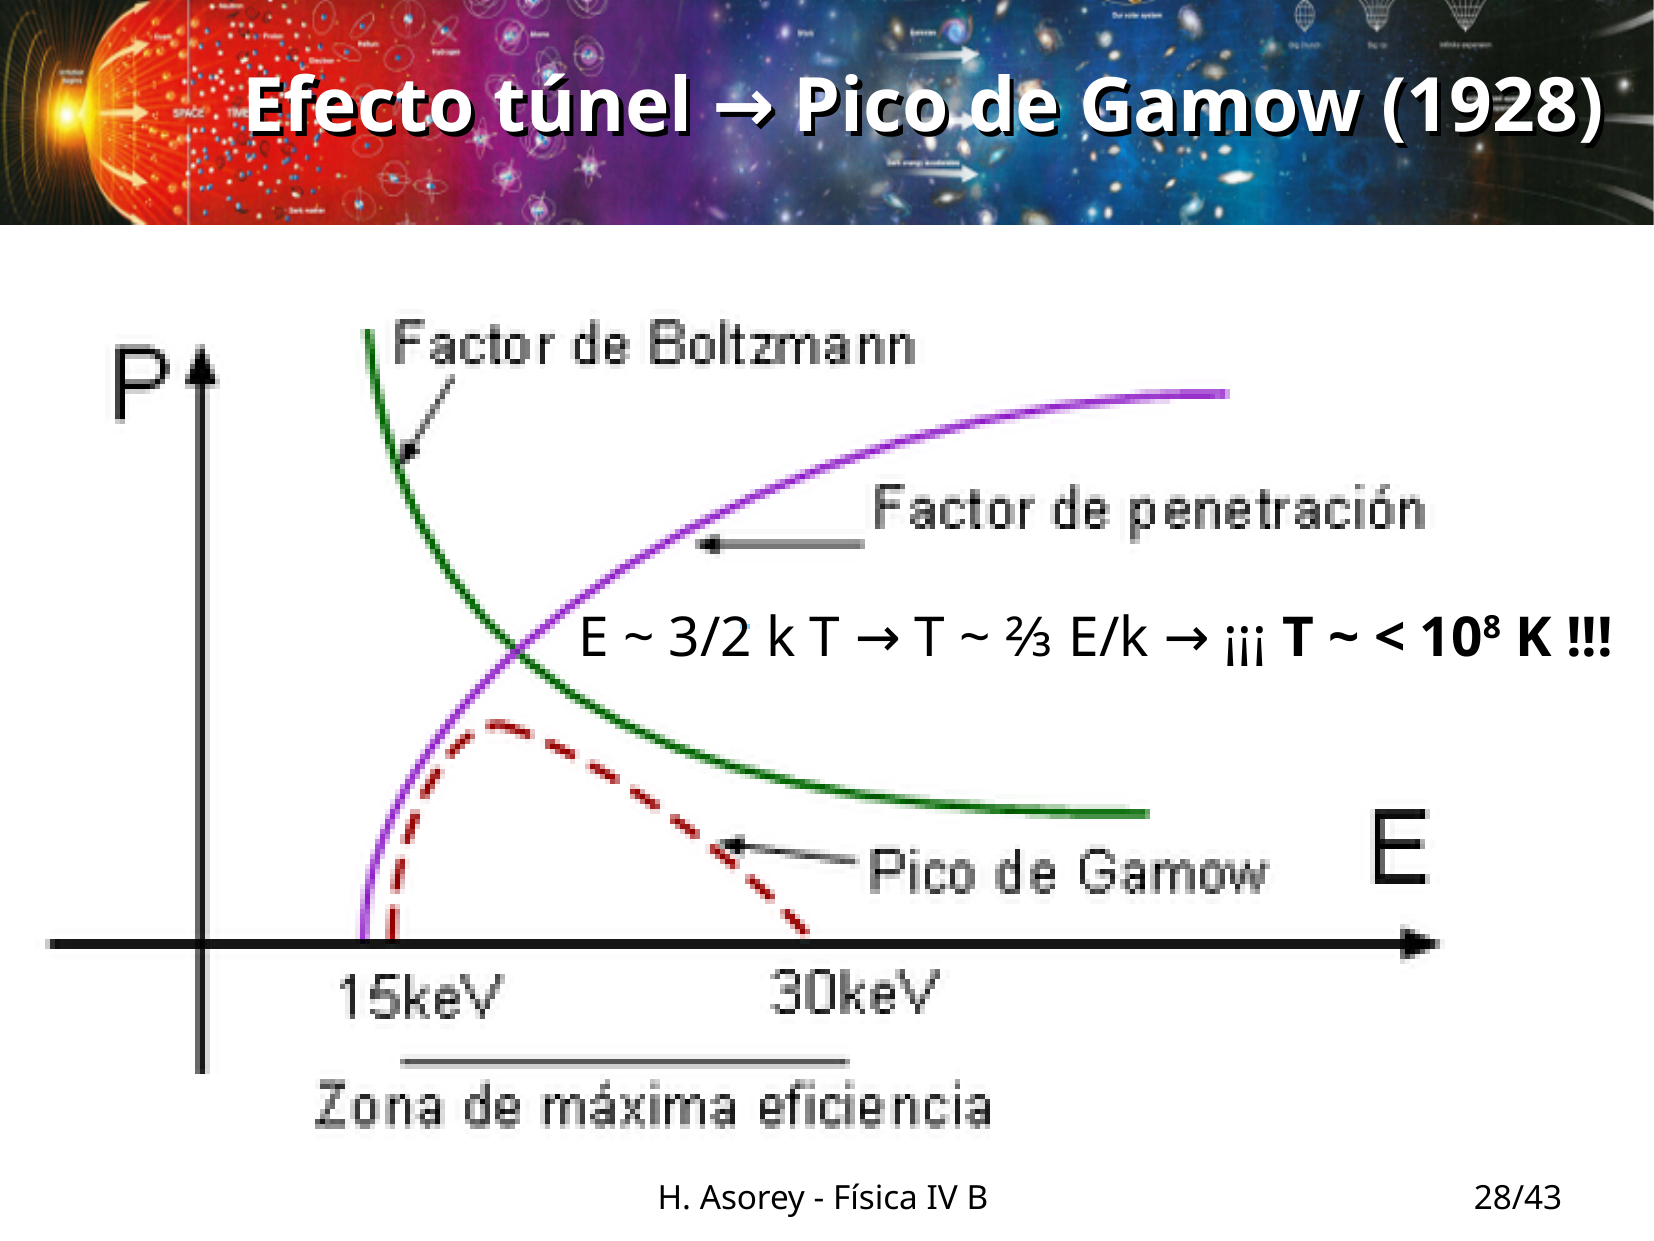

# Efecto túnel → Pico de Gamow (1928)
E ~ 3/2 k T → T ~ ⅔ E/k → ¡¡¡ T ~ < 108 K !!!
H. Asorey - Física IV B
28